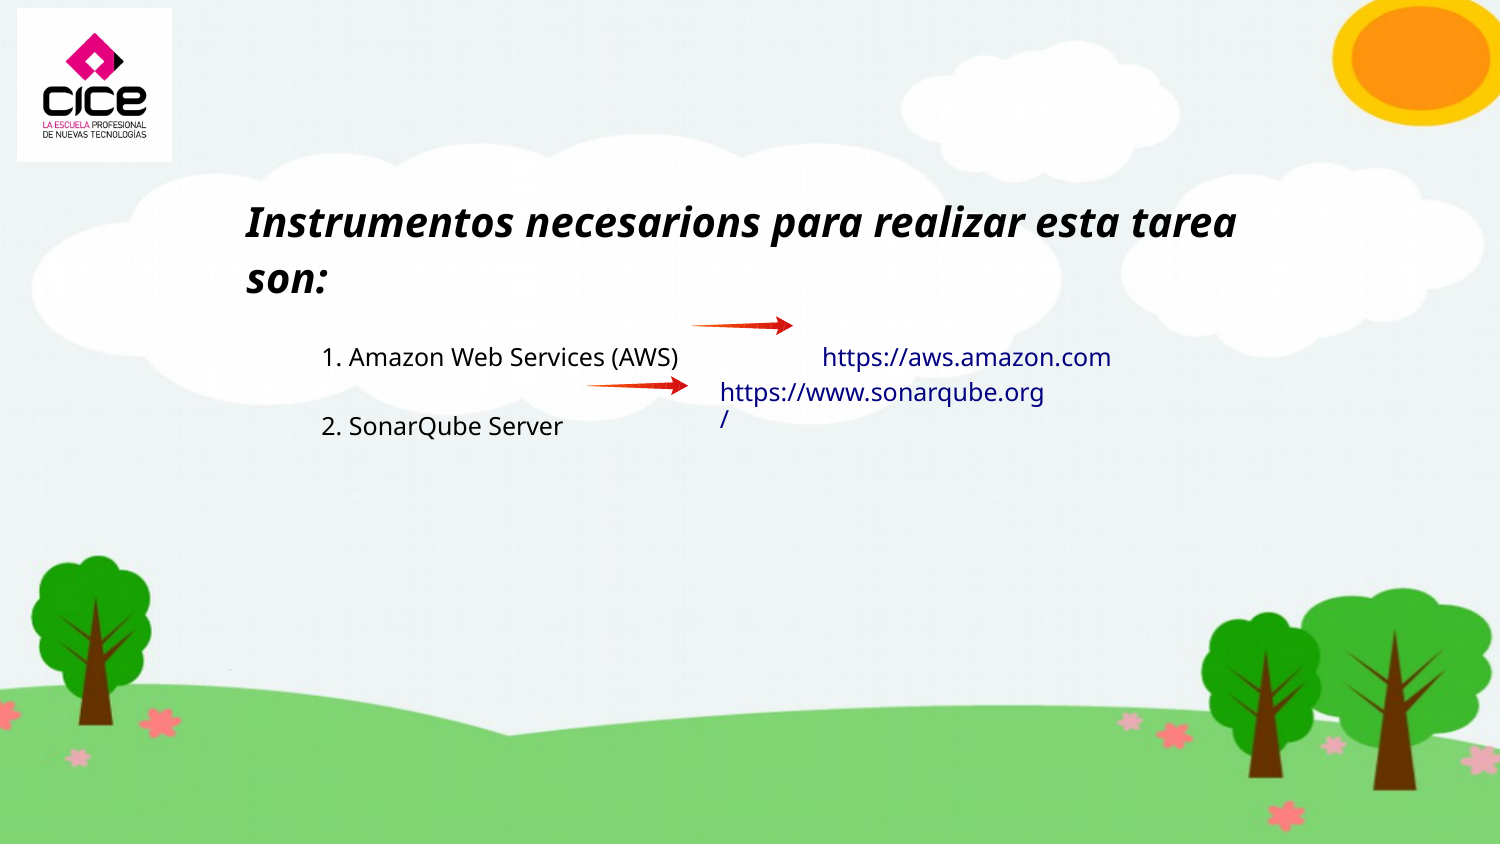

# Instrumentos necesarions para realizar esta tarea son: 1. Amazon Web Services (AWS) https://aws.amazon.com 2. SonarQube Server
https://www.sonarqube.org/